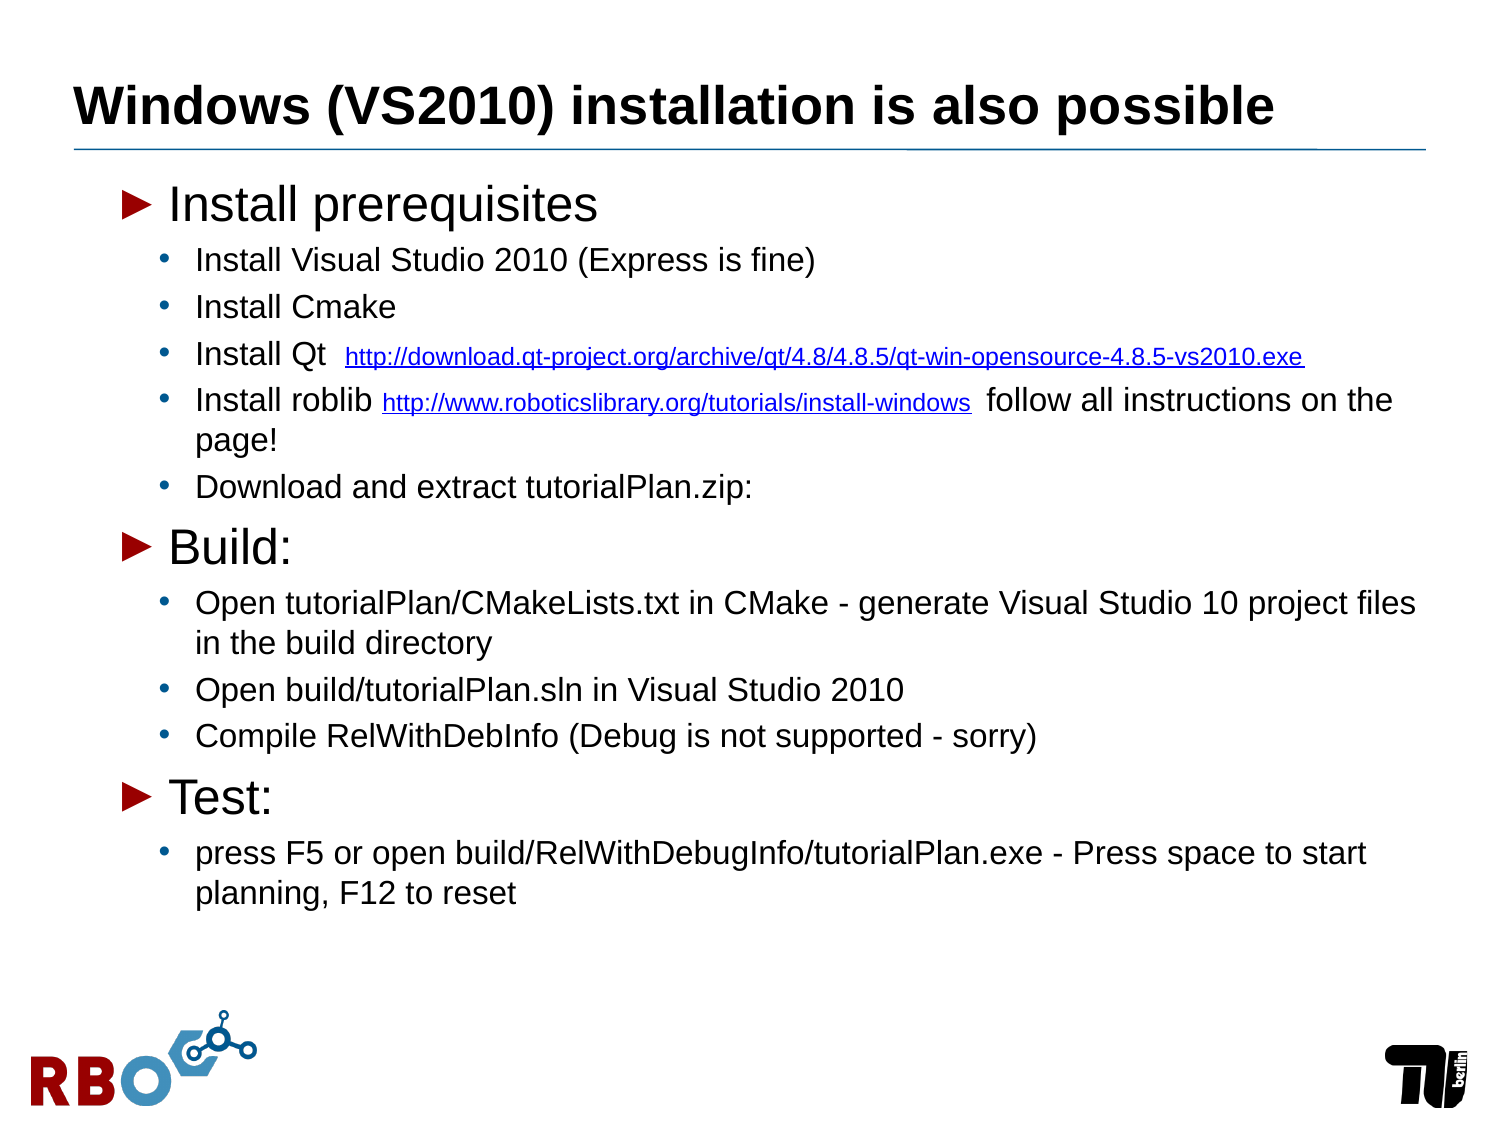

# Windows (VS2010) installation is also possible
Install prerequisites
Install Visual Studio 2010 (Express is fine)
Install Cmake
Install Qt http://download.qt-project.org/archive/qt/4.8/4.8.5/qt-win-opensource-4.8.5-vs2010.exe
Install roblib http://www.roboticslibrary.org/tutorials/install-windows follow all instructions on the page!
Download and extract tutorialPlan.zip:
Build:
Open tutorialPlan/CMakeLists.txt in CMake - generate Visual Studio 10 project files in the build directory
Open build/tutorialPlan.sln in Visual Studio 2010
Compile RelWithDebInfo (Debug is not supported - sorry)
Test:
press F5 or open build/RelWithDebugInfo/tutorialPlan.exe - Press space to start planning, F12 to reset
You might want to check out the instructions on the wiki:
[ courses.robotics.tu-berlin.de/
 mediawiki/index.php/RobLibInstallation
	?]